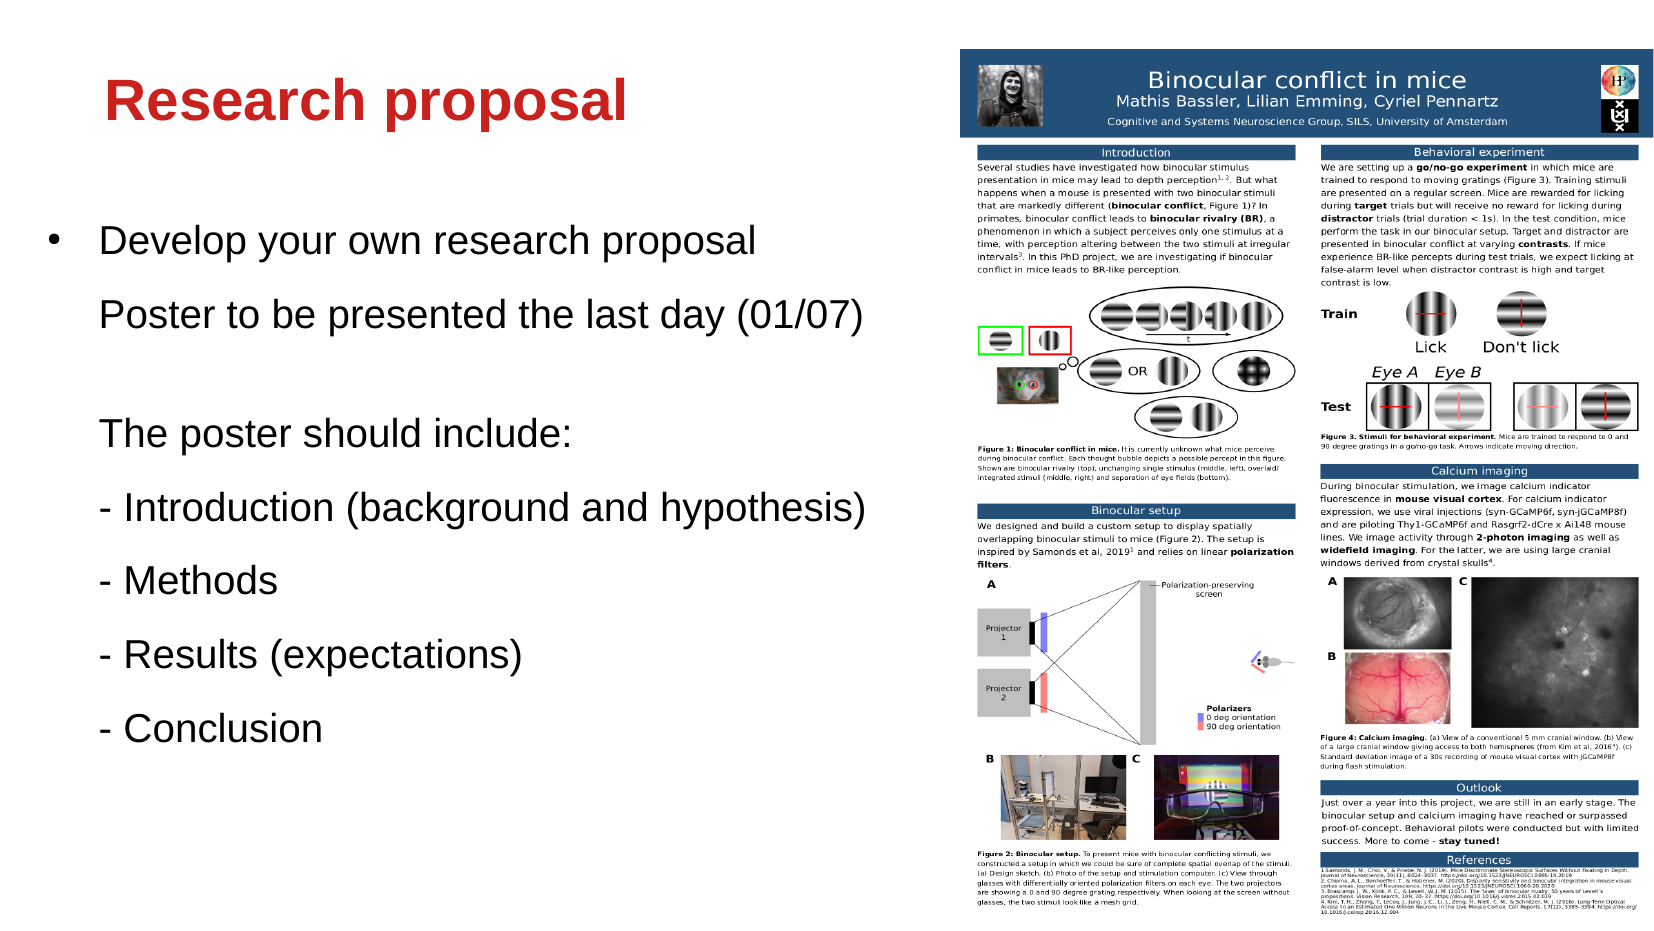

Research proposal
# Develop your own research proposal
Poster to be presented the last day (01/07)
The poster should include:
- Introduction (background and hypothesis)
- Methods
- Results (expectations)
- Conclusion